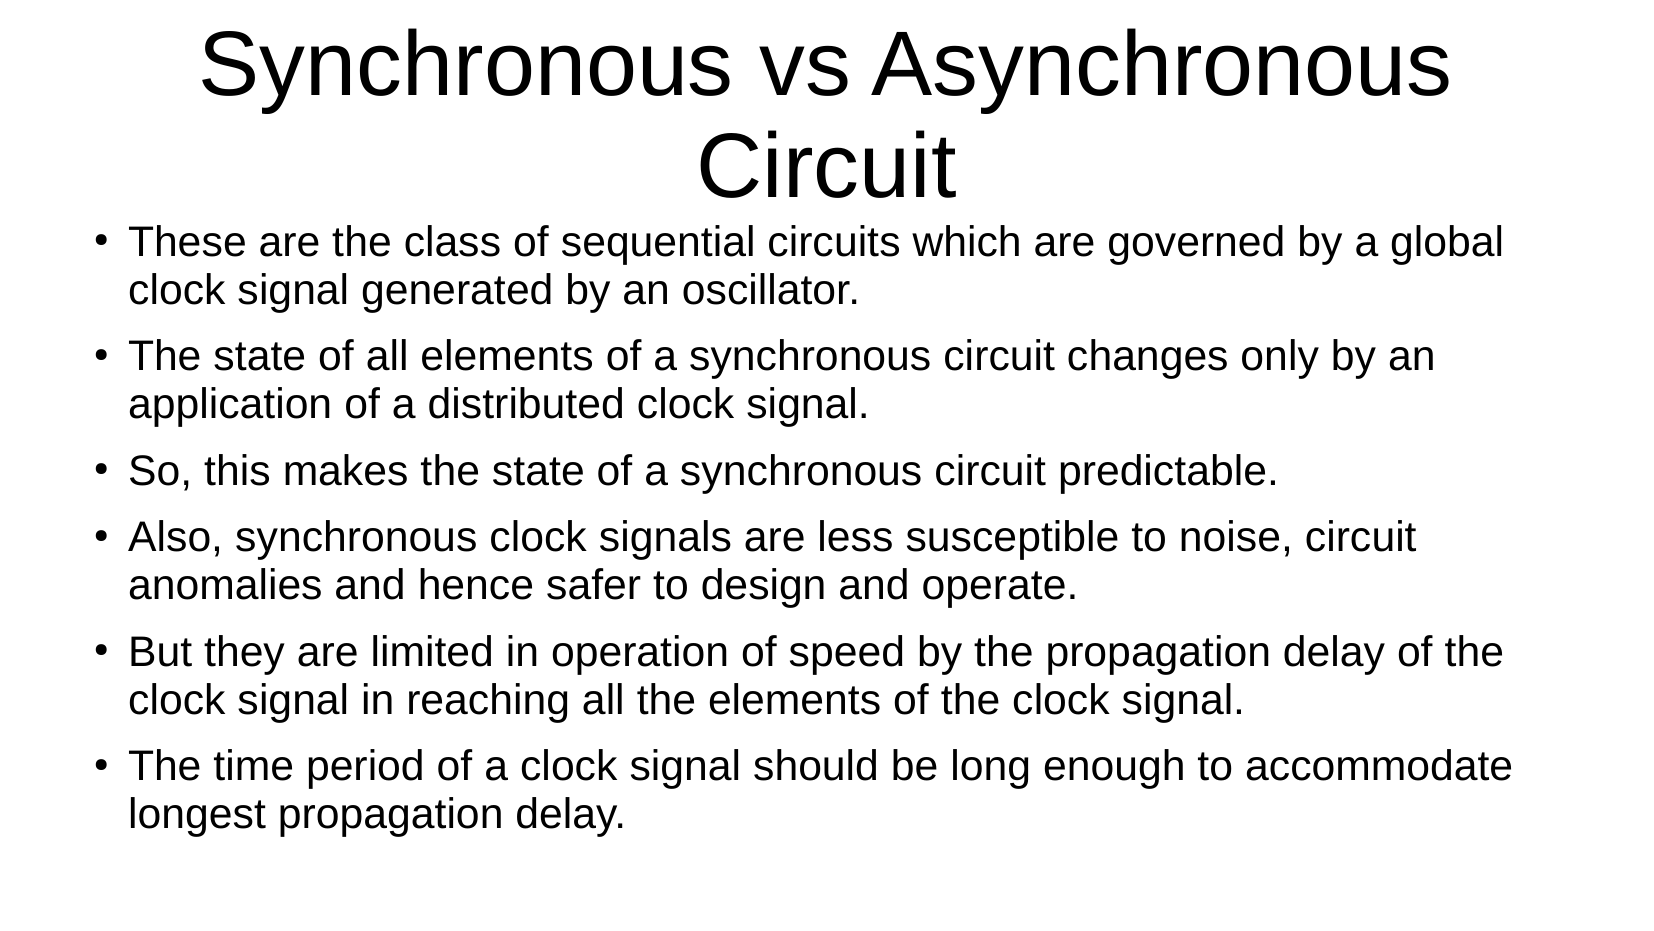

# Synchronous vs Asynchronous Circuit
These are the class of sequential circuits which are governed by a global clock signal generated by an oscillator.
The state of all elements of a synchronous circuit changes only by an application of a distributed clock signal.
So, this makes the state of a synchronous circuit predictable.
Also, synchronous clock signals are less susceptible to noise, circuit anomalies and hence safer to design and operate.
But they are limited in operation of speed by the propagation delay of the clock signal in reaching all the elements of the clock signal.
The time period of a clock signal should be long enough to accommodate longest propagation delay.